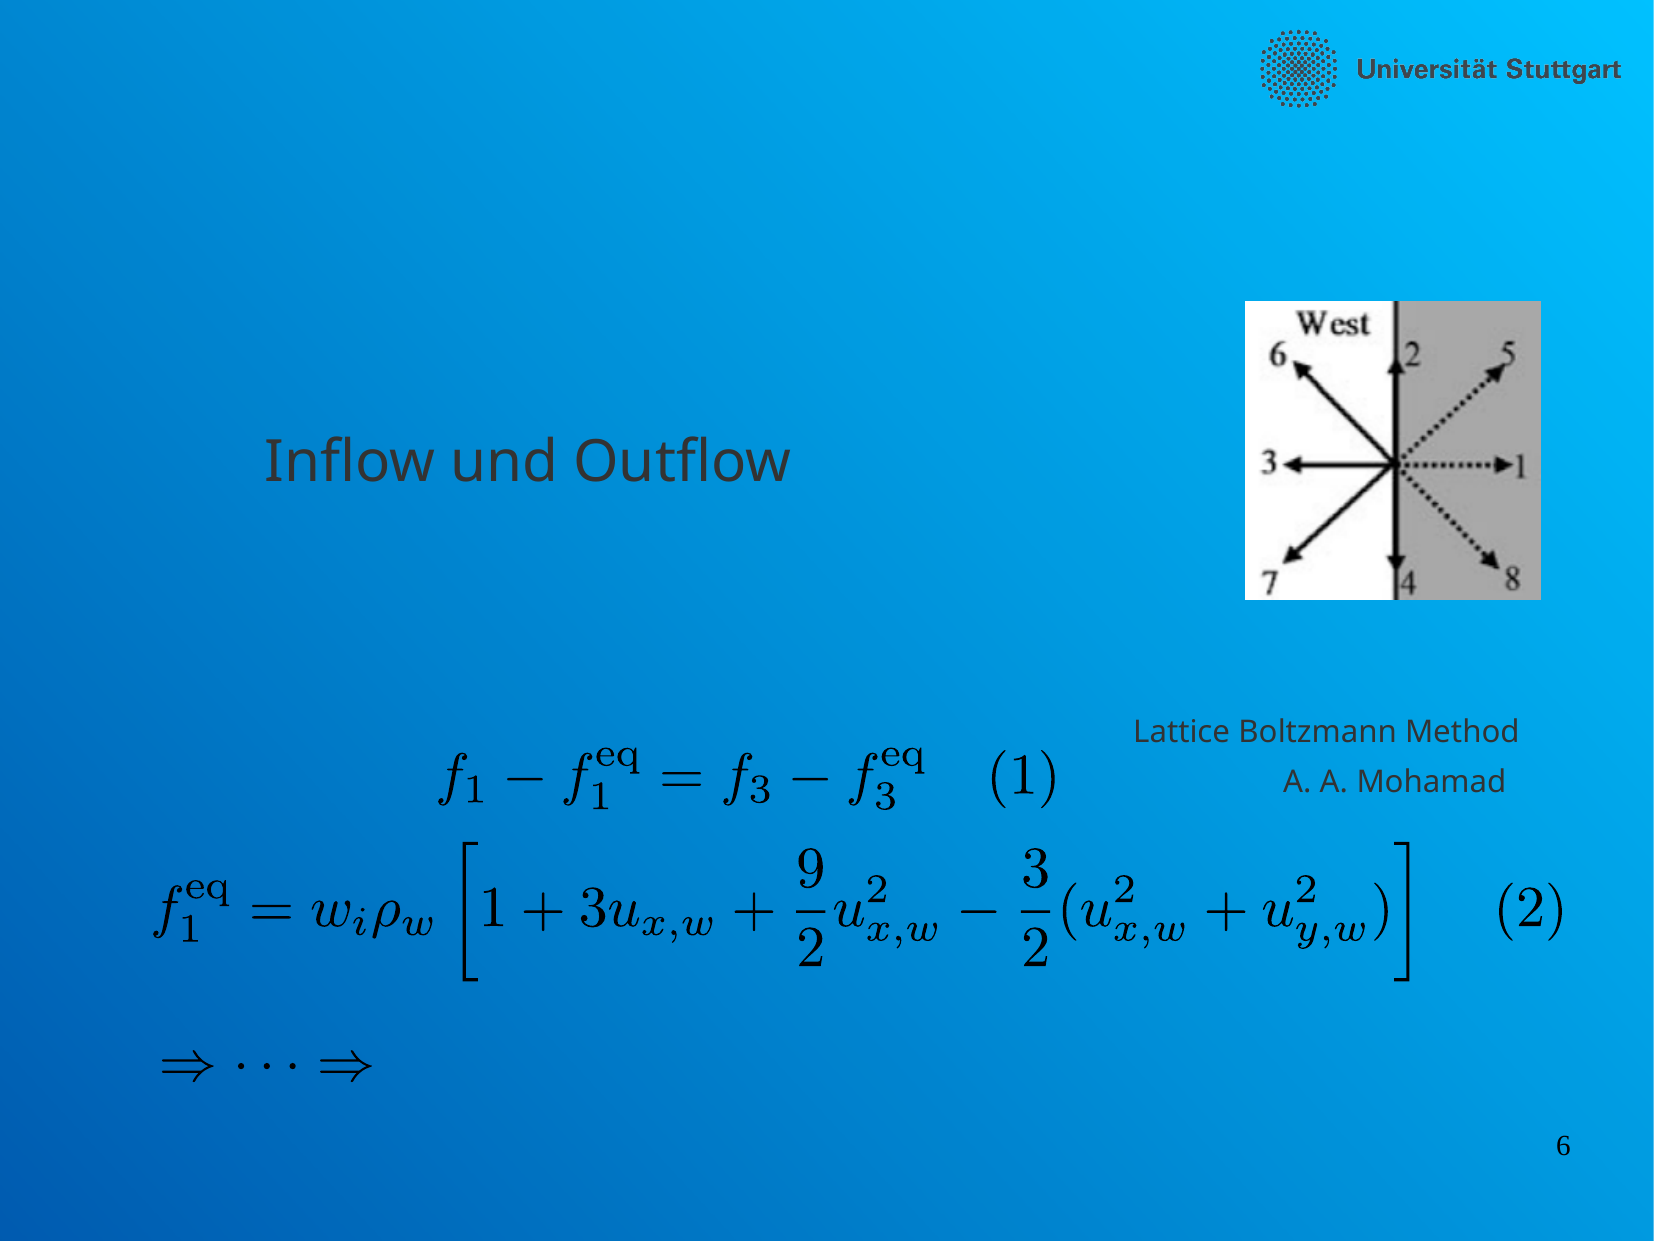

#
Inflow und Outflow
														Lattice Boltzmann Method
																A. A. Mohamad
6